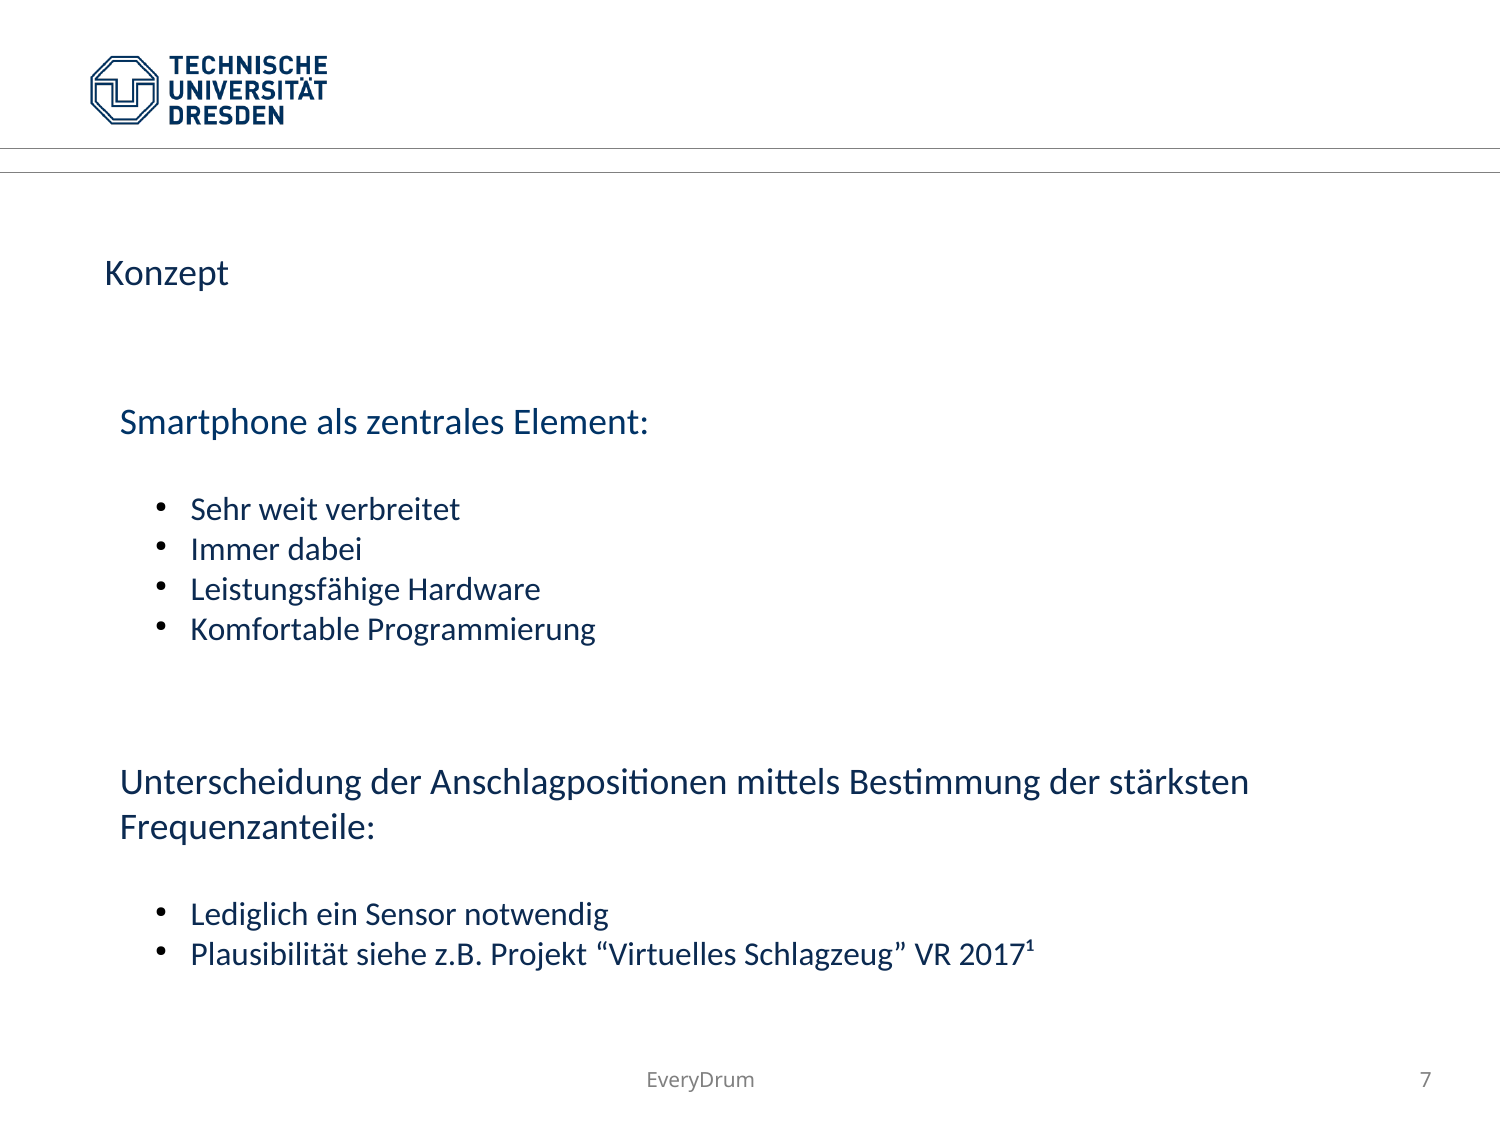

Konzept
Smartphone als zentrales Element:
Sehr weit verbreitet
Immer dabei
Leistungsfähige Hardware
Komfortable Programmierung
Unterscheidung der Anschlagpositionen mittels Bestimmung der stärksten Frequenzanteile:
Lediglich ein Sensor notwendig
Plausibilität siehe z.B. Projekt “Virtuelles Schlagzeug” VR 2017¹